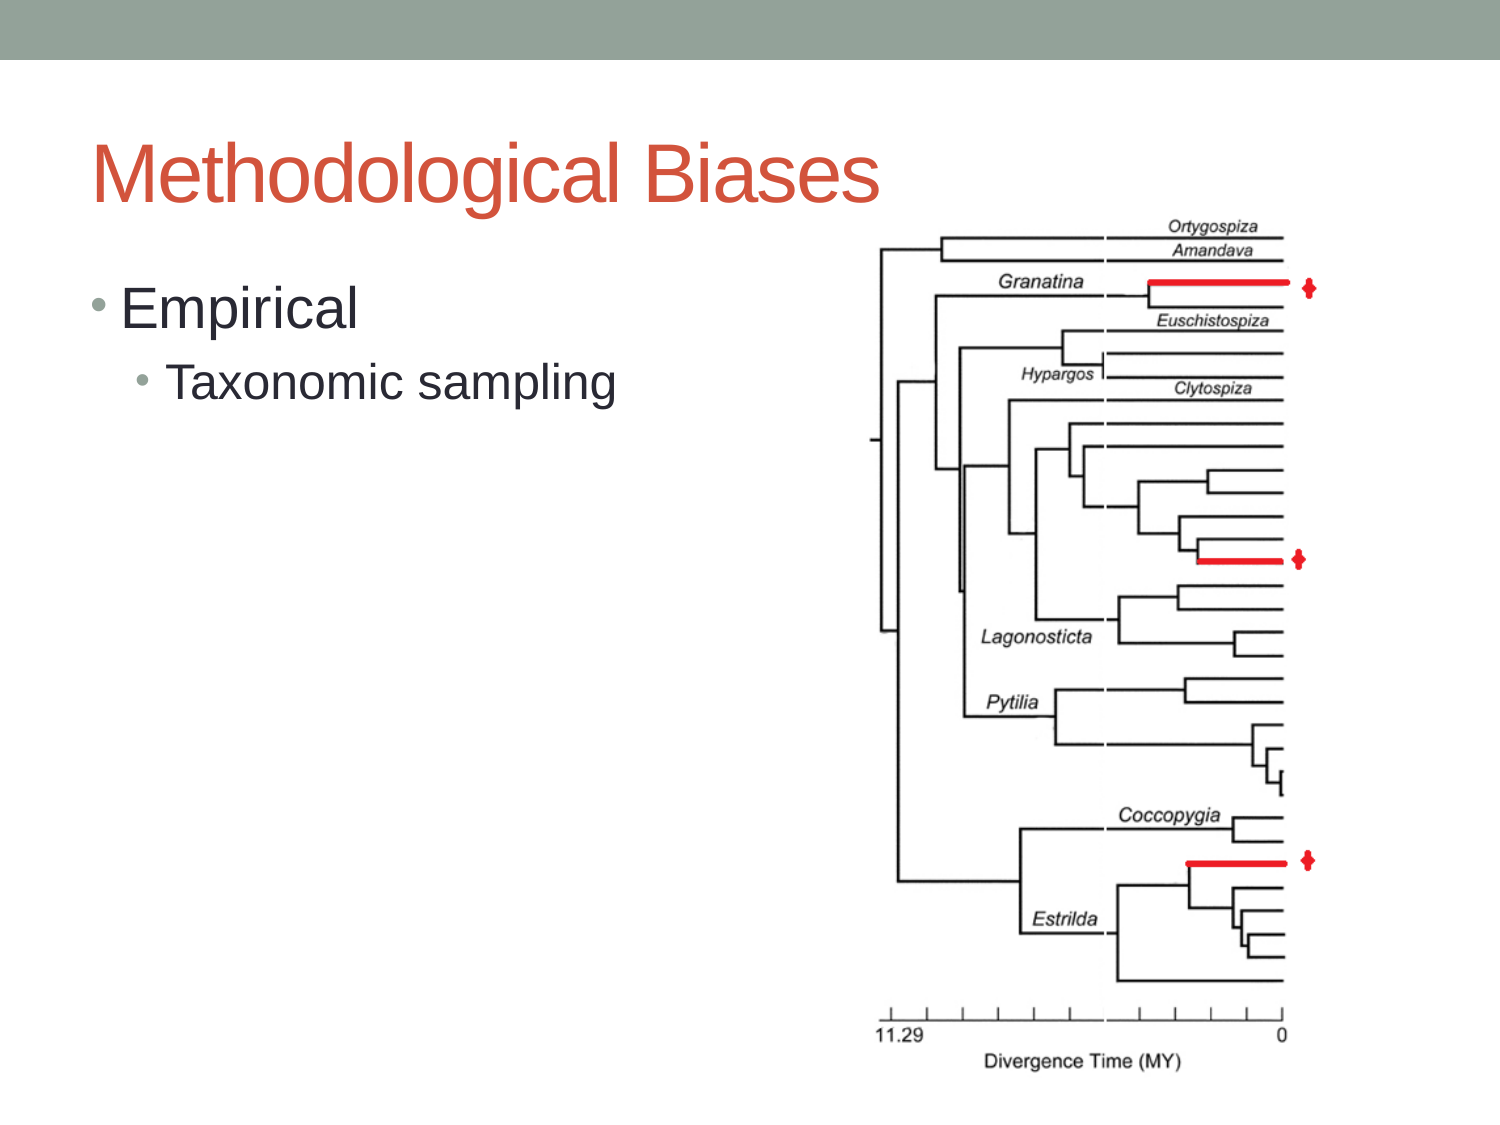

# Methodological Biases
Empirical
Taxonomic sampling
Large phylogenies can show slowdowns by chance
---------------------------------------------------------------------
Model
Inaccurate estimation from DNA sequences
Scaling molecular branch lengths into units of time
Node-density effect